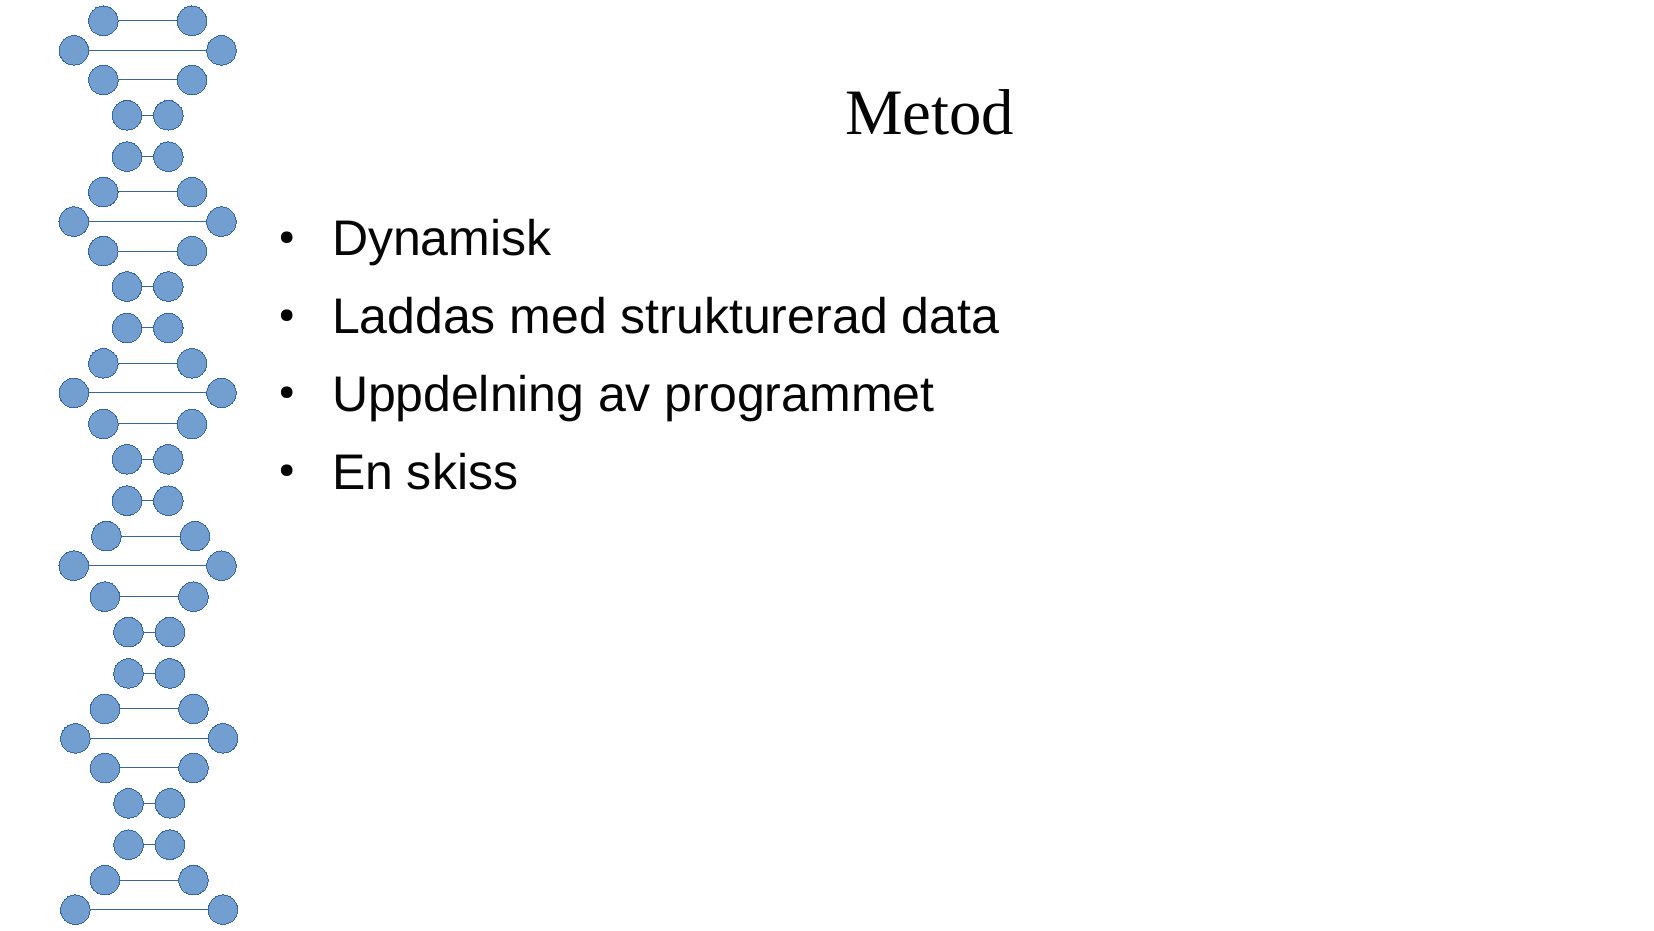

# Metod
Dynamisk
Laddas med strukturerad data
Uppdelning av programmet
En skiss